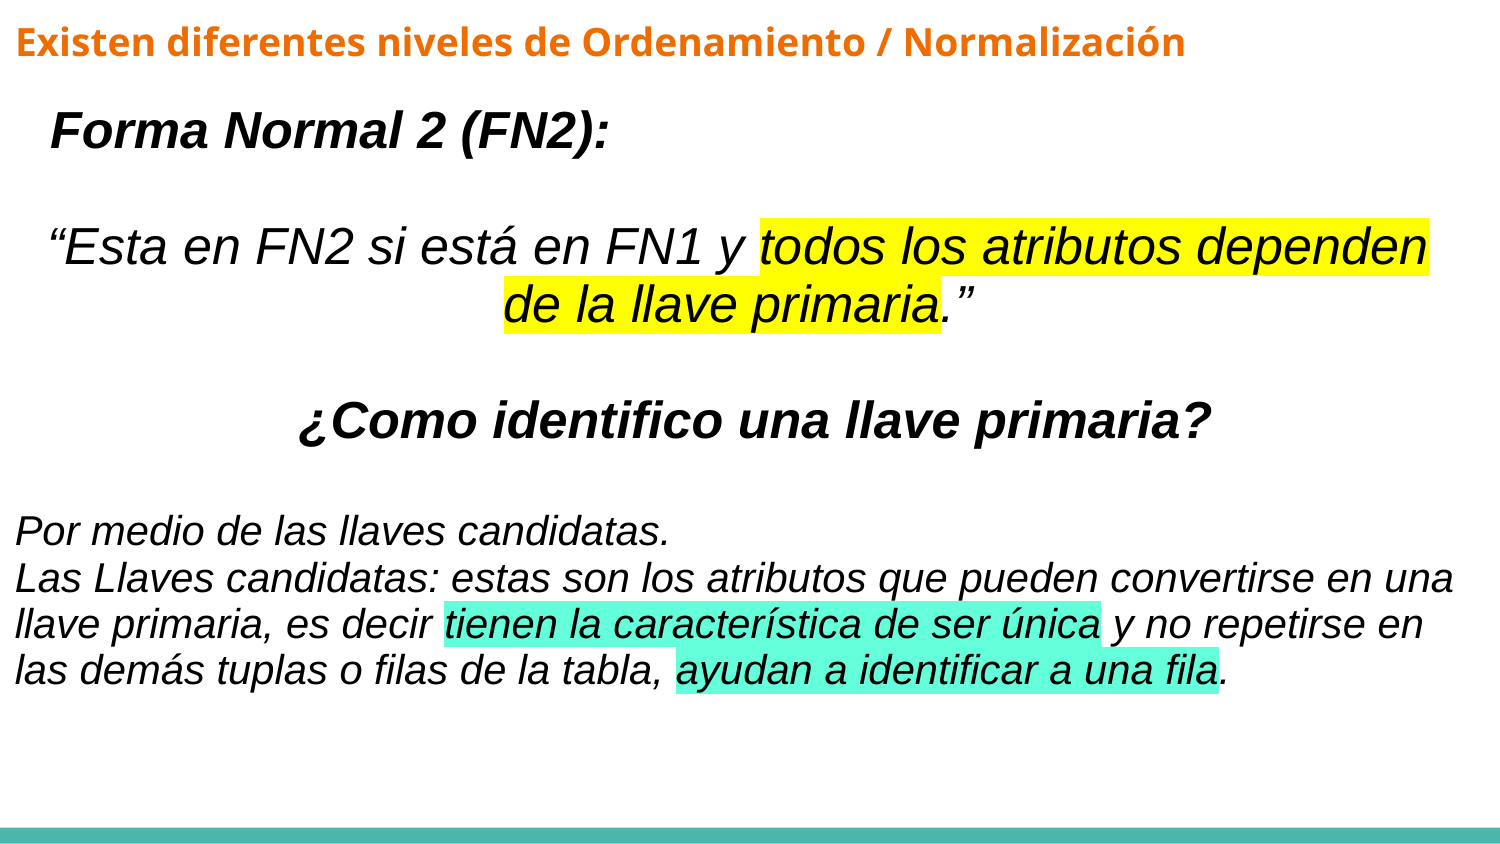

# Existen diferentes niveles de Ordenamiento / Normalización
Forma Normal 2 (FN2):
“Esta en FN2 si está en FN1 y todos los atributos dependen de la llave primaria.”
¿Como identifico una llave primaria?
Por medio de las llaves candidatas.
Las Llaves candidatas: estas son los atributos que pueden convertirse en una llave primaria, es decir tienen la característica de ser única y no repetirse en las demás tuplas o filas de la tabla, ayudan a identificar a una fila.